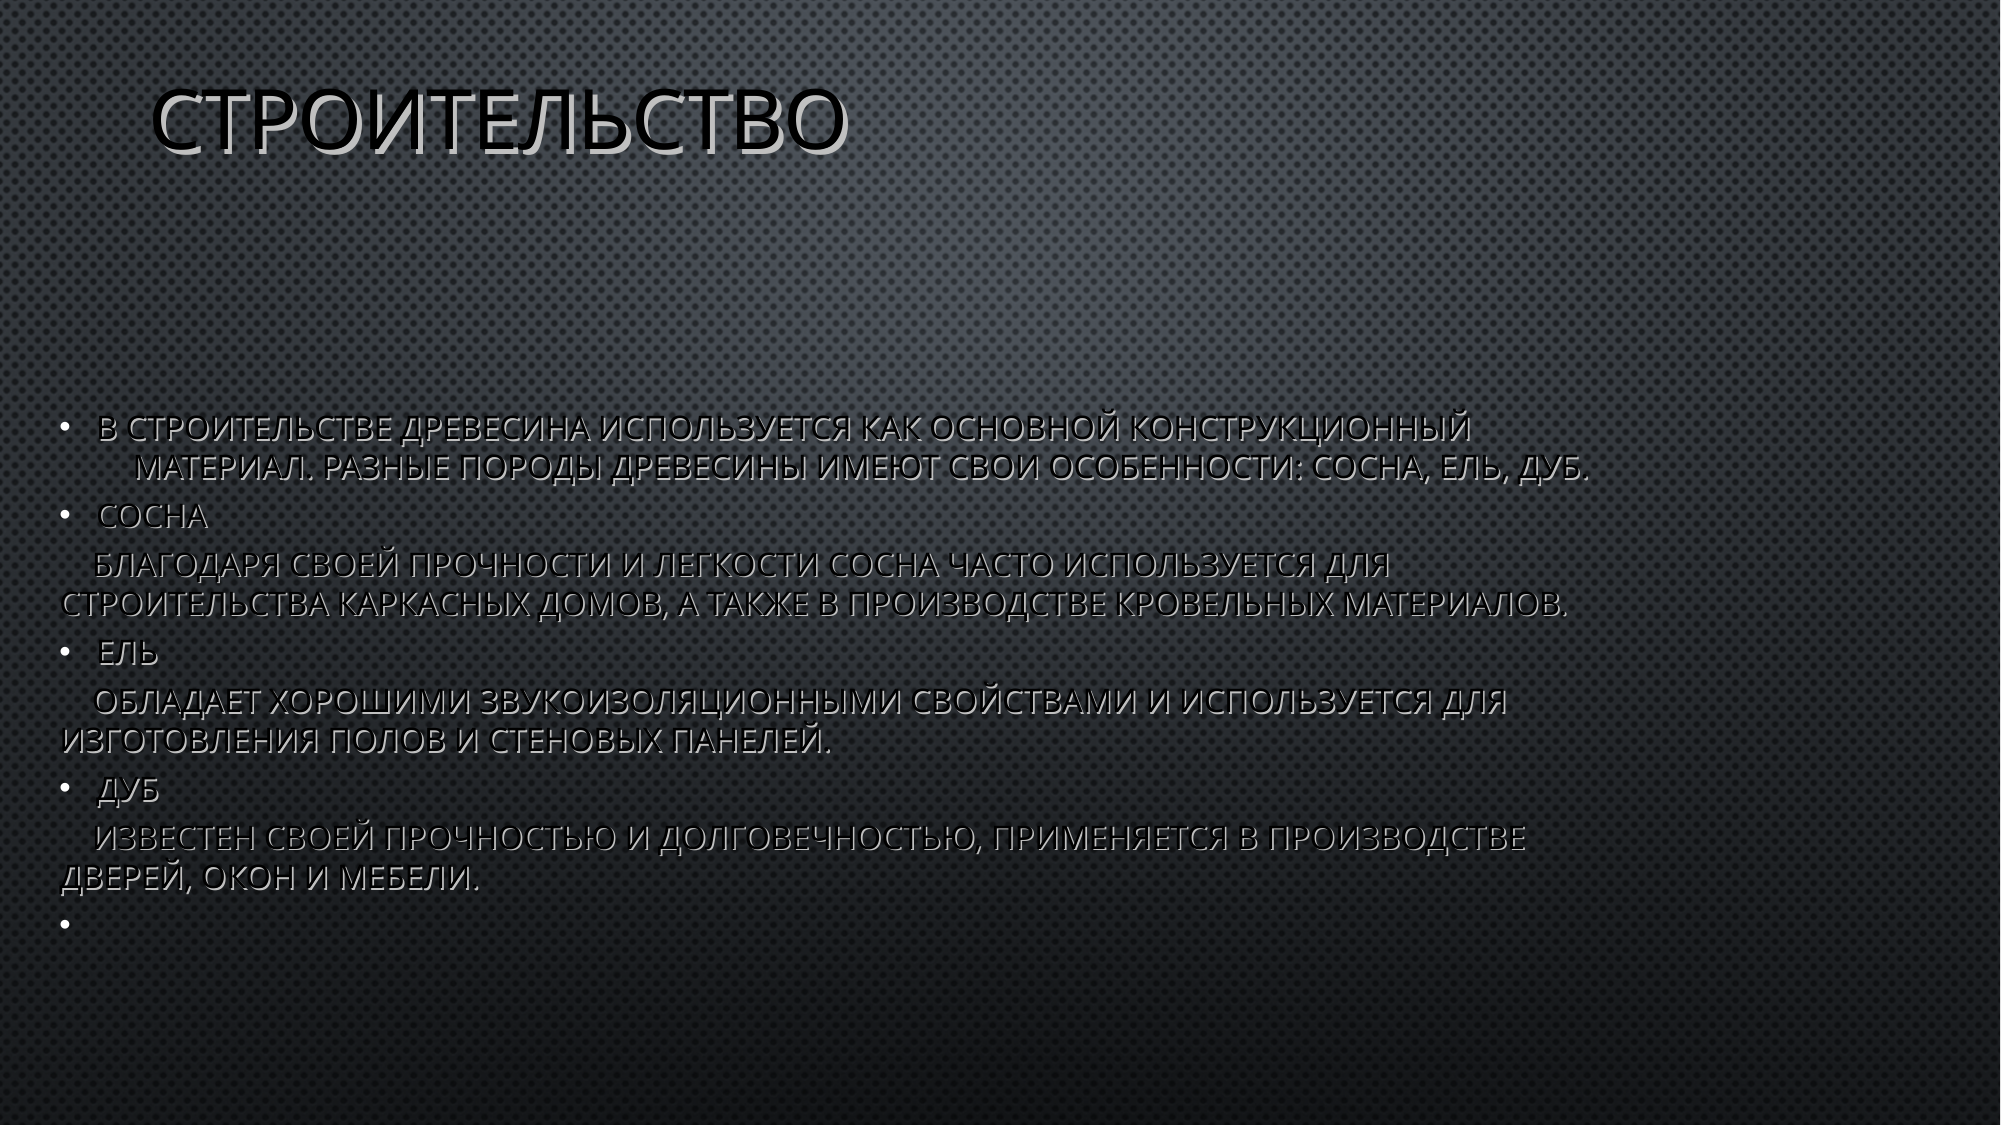

# Строительство
В строительстве древесина используется как основной конструкционный материал. Разные породы древесины имеют свои особенности: сосна, ель, дуб.
Сосна
 Благодаря своей прочности и легкости сосна часто используется для строительства каркасных домов, а также в производстве кровельных материалов.
Ель
 Обладает хорошими звукоизоляционными свойствами и используется для изготовления полов и стеновых панелей.
Дуб
 Известен своей прочностью и долговечностью, применяется в производстве дверей, окон и мебели.